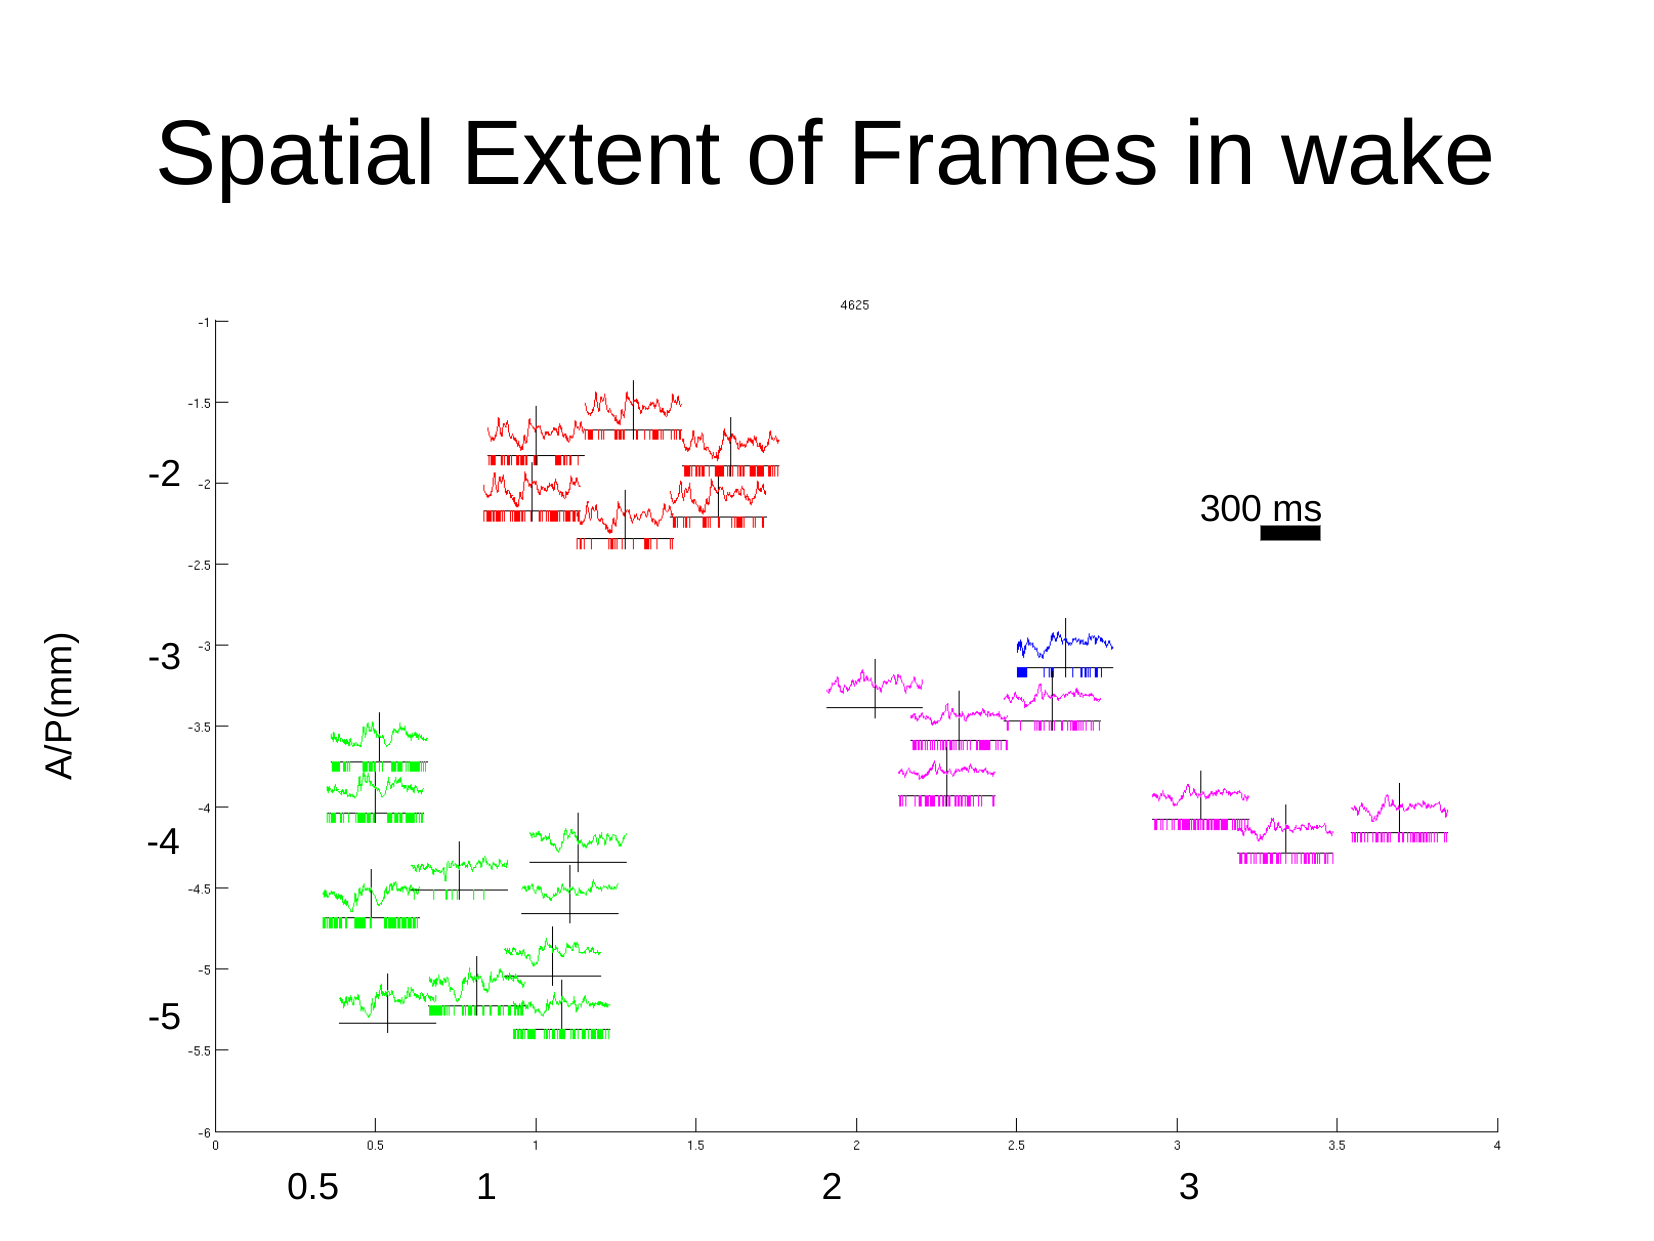

# Spatial Extent of Frames in wake
-2
300 ms
-3
A/P(mm)
-4
-5
0.5
1
2
3